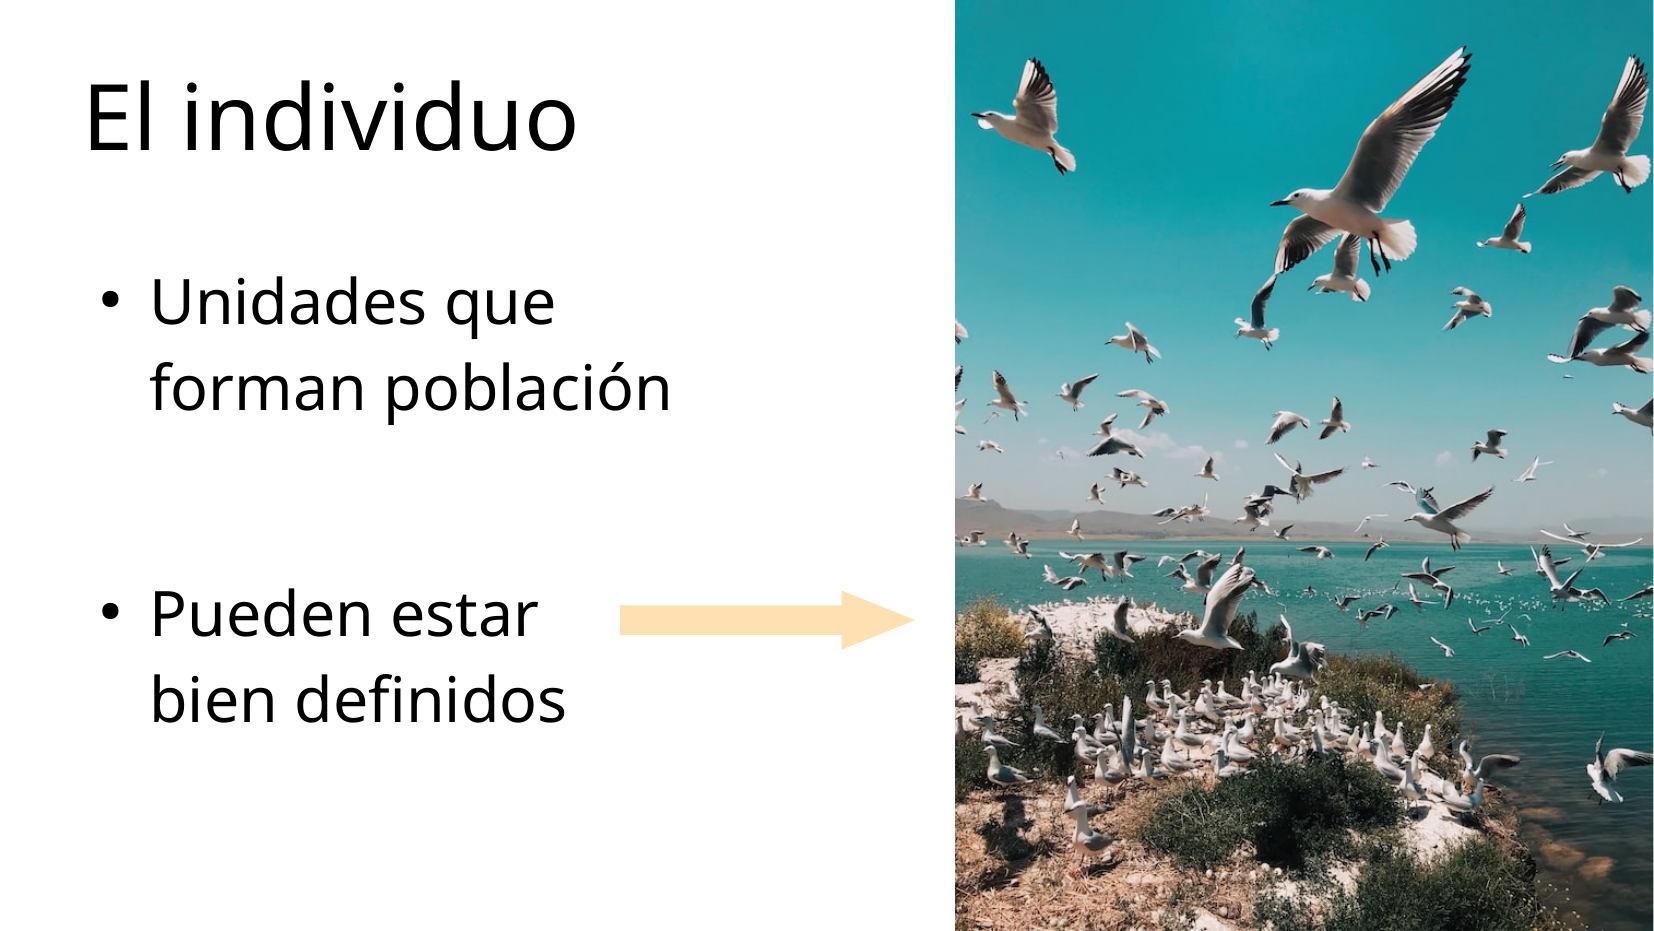

# El individuo
Unidades que forman población
Pueden estar bien definidos